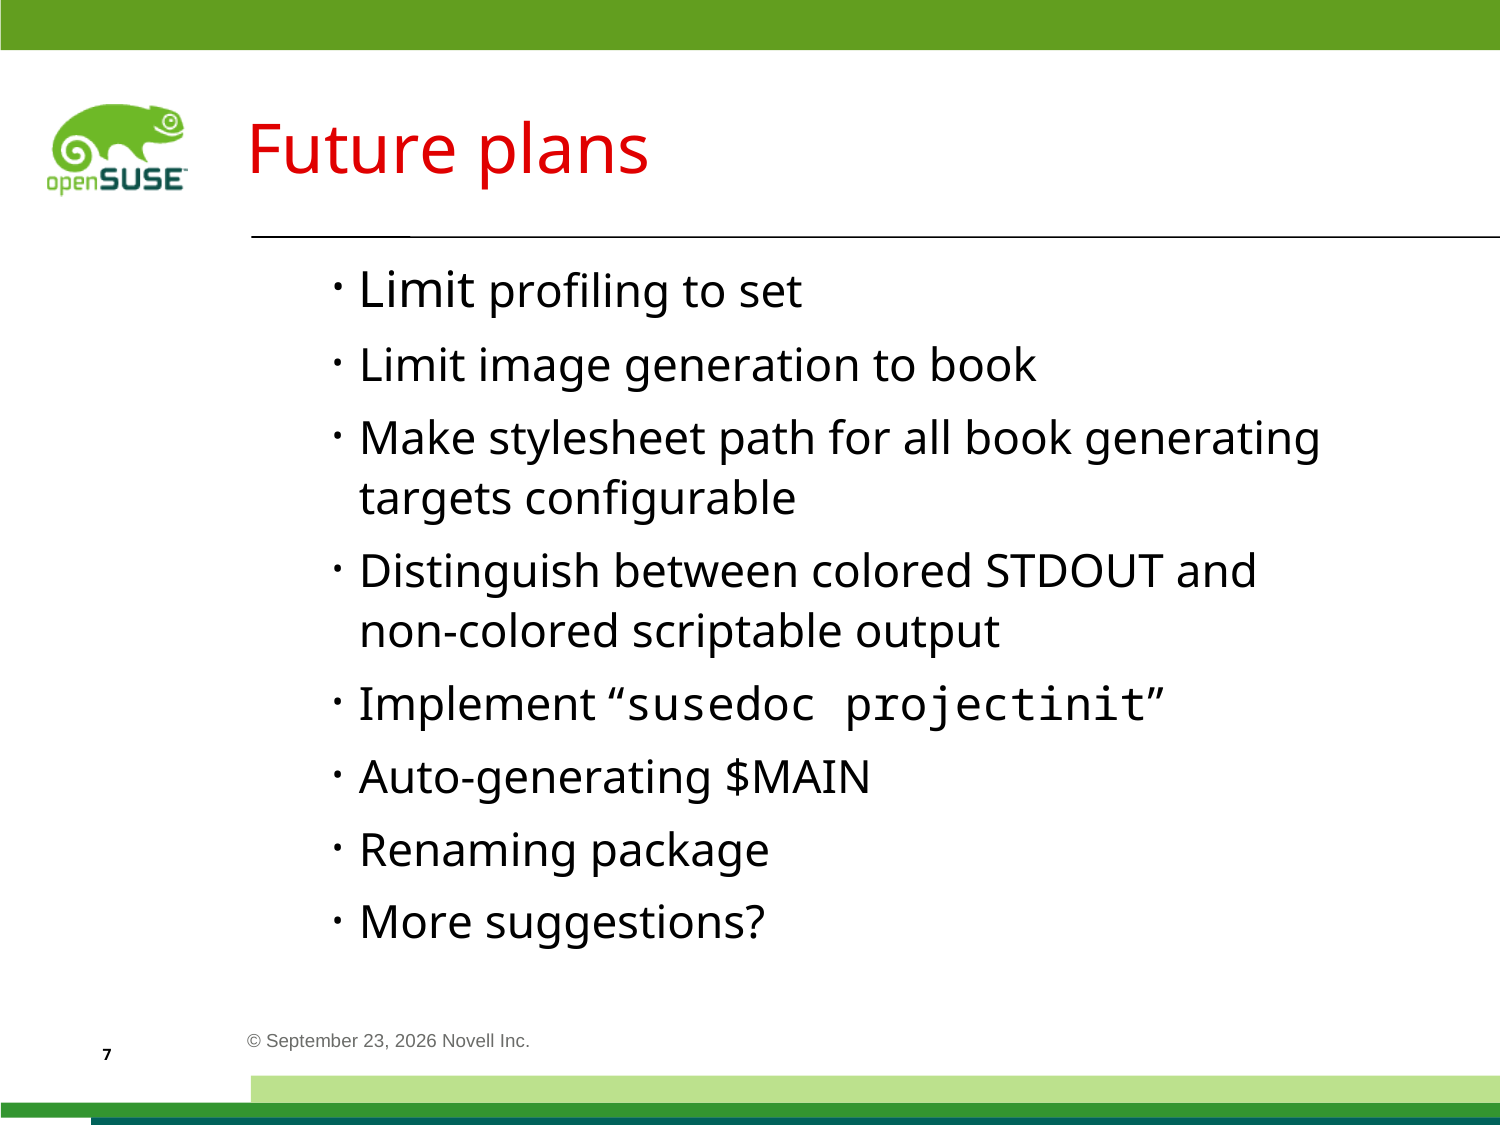

Future plans
# Limit profiling to set
Limit image generation to book
Make stylesheet path for all book generating targets configurable
Distinguish between colored STDOUT and non-colored scriptable output
Implement “susedoc projectinit”
Auto-generating $MAIN
Renaming package
More suggestions?